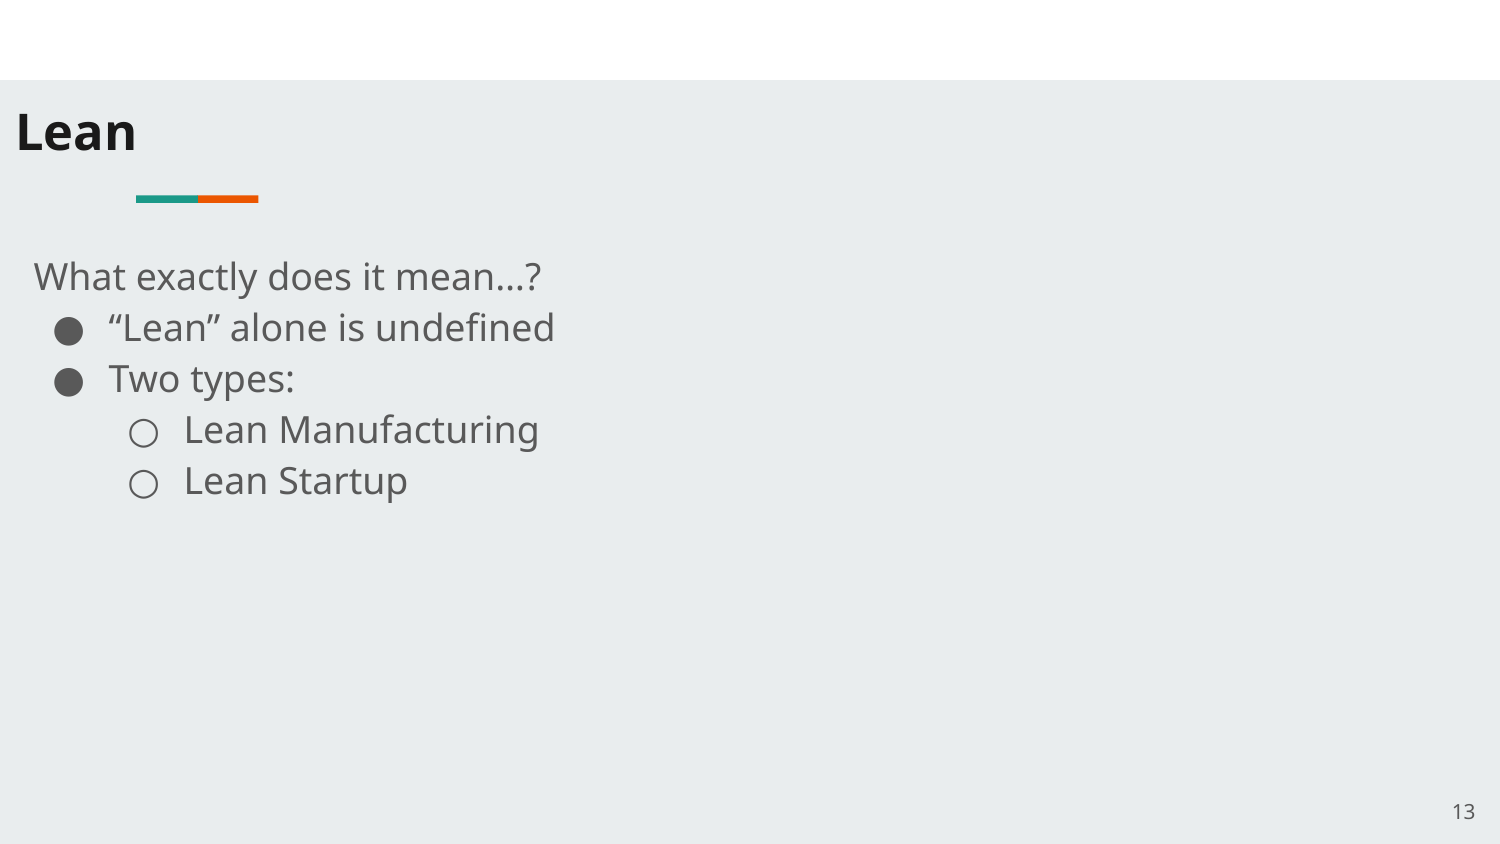

# Lean
What exactly does it mean…?
“Lean” alone is undefined
Two types:
Lean Manufacturing
Lean Startup